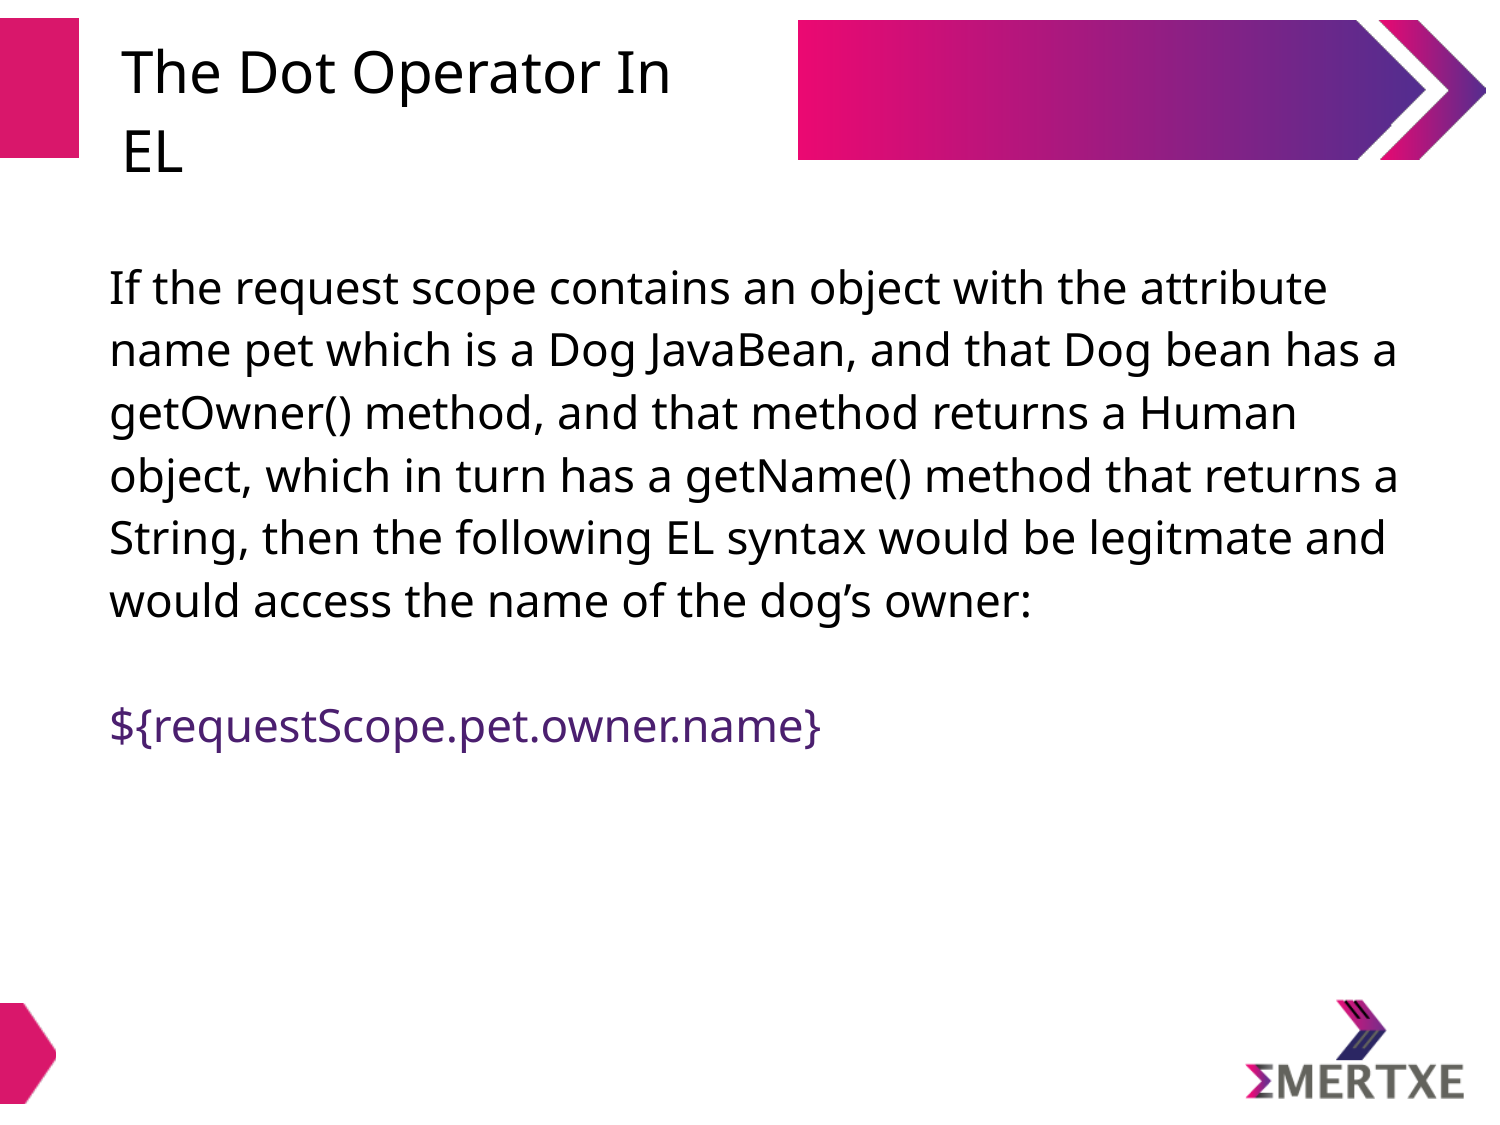

The Dot Operator In EL
If the request scope contains an object with the attribute name pet which is a Dog JavaBean, and that Dog bean has a getOwner() method, and that method returns a Human object, which in turn has a getName() method that returns a String, then the following EL syntax would be legitmate and would access the name of the dog’s owner:
${requestScope.pet.owner.name}